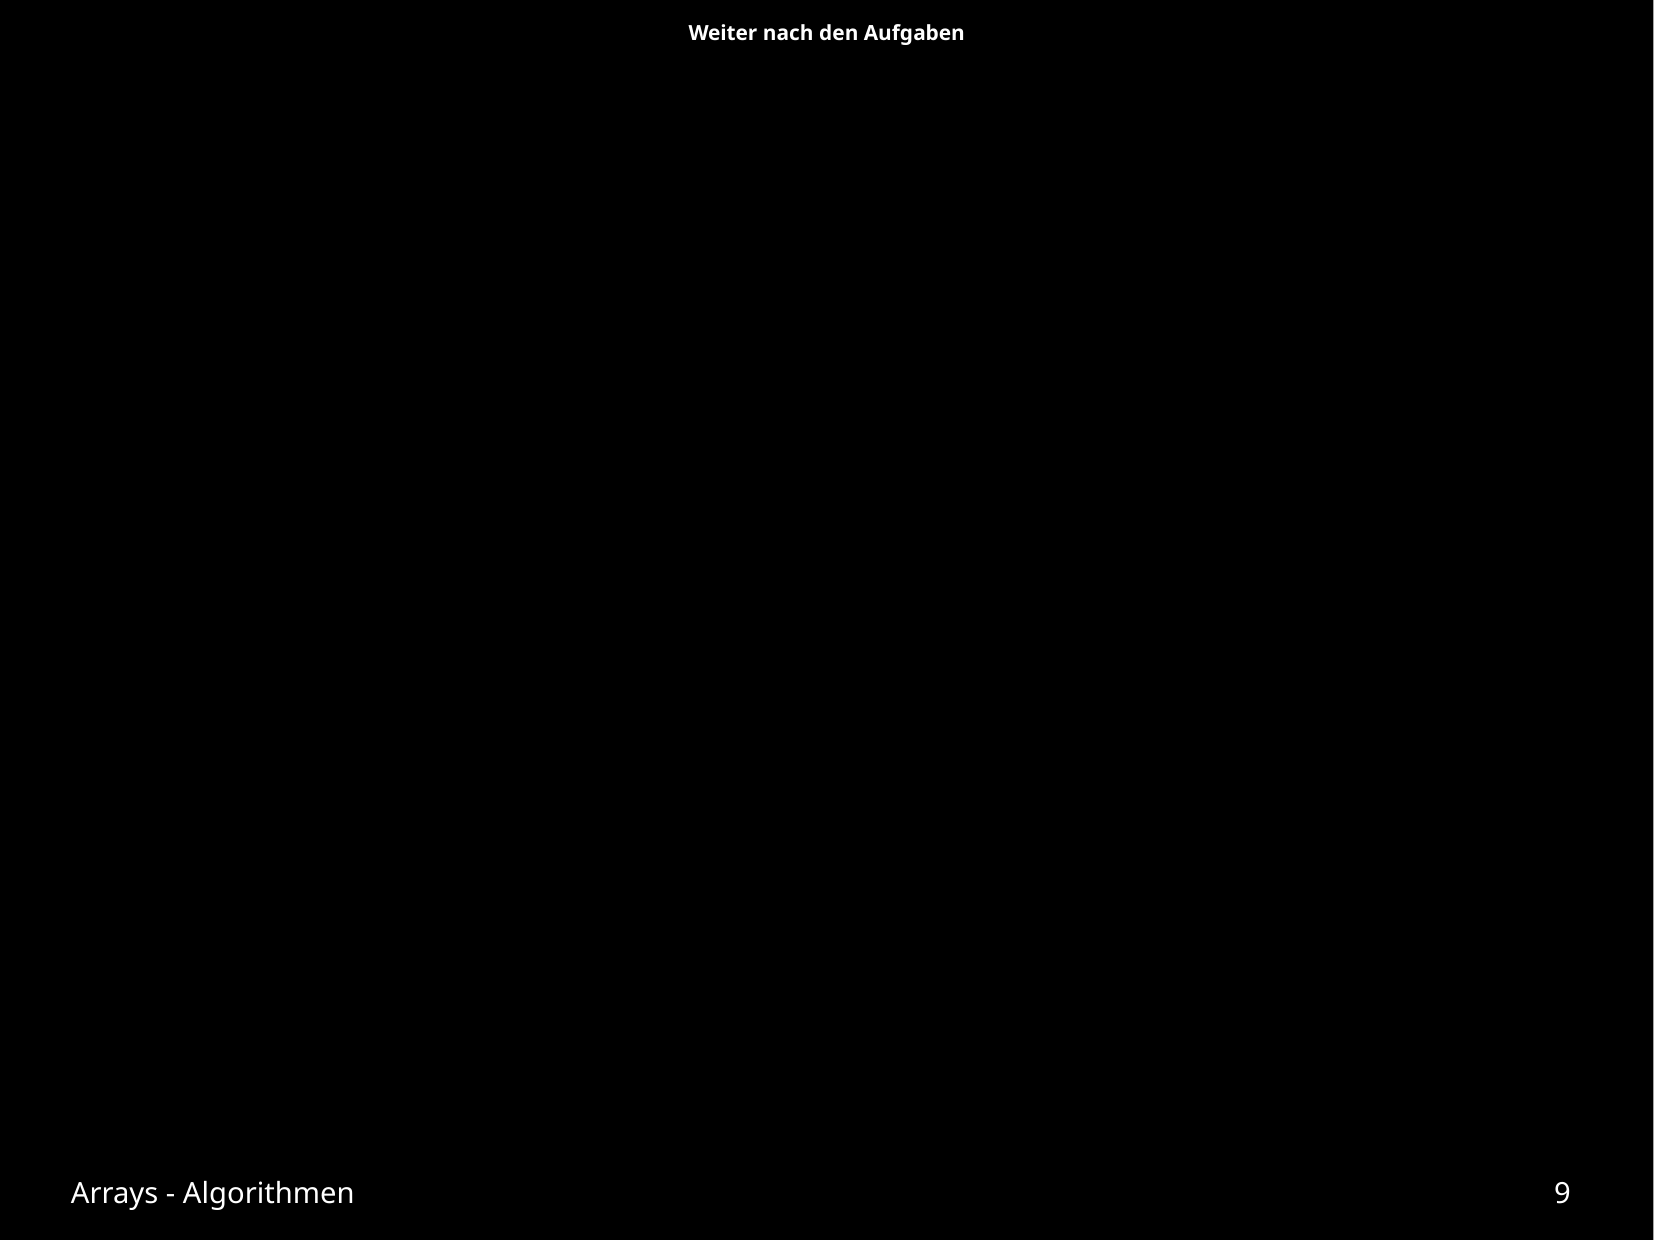

# Weiter nach den Aufgaben
Arrays - Algorithmen
9